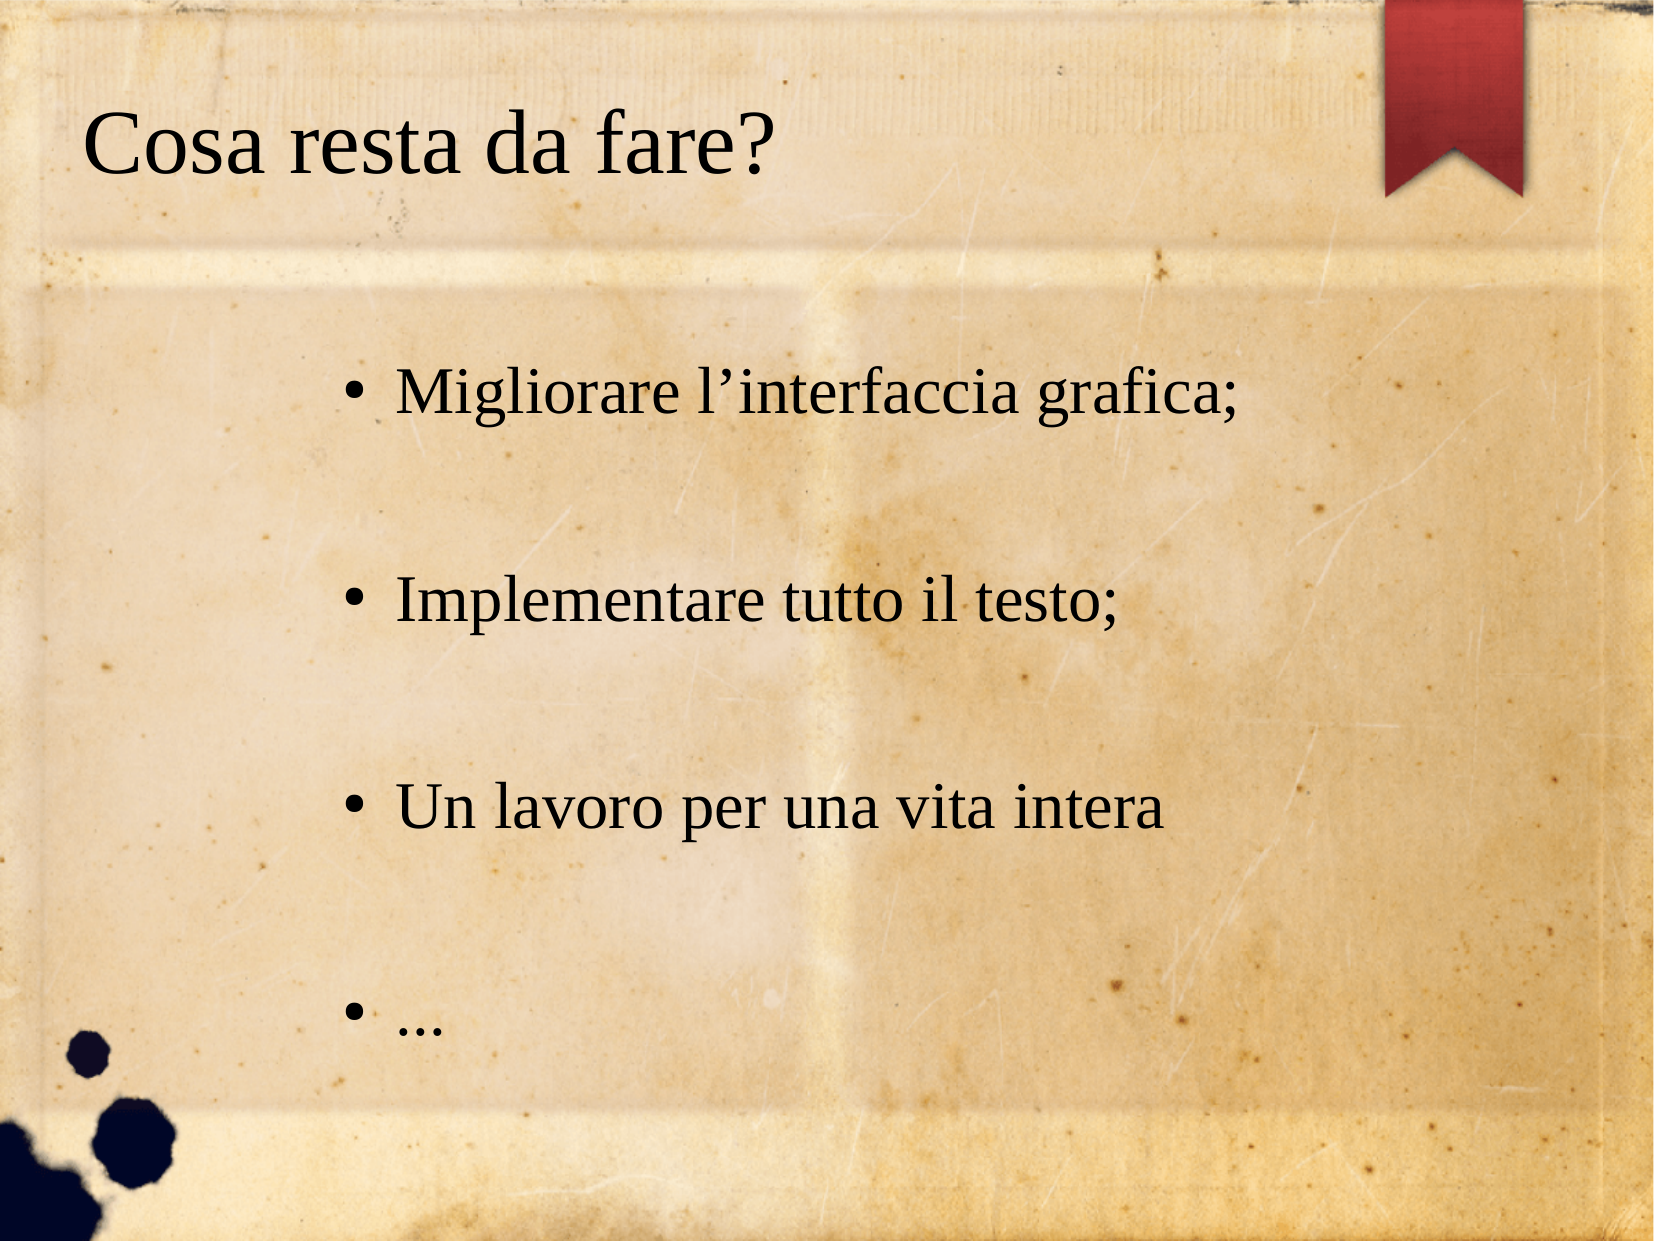

# Cosa resta da fare?
Migliorare l’interfaccia grafica;
Implementare tutto il testo;
Un lavoro per una vita intera
...